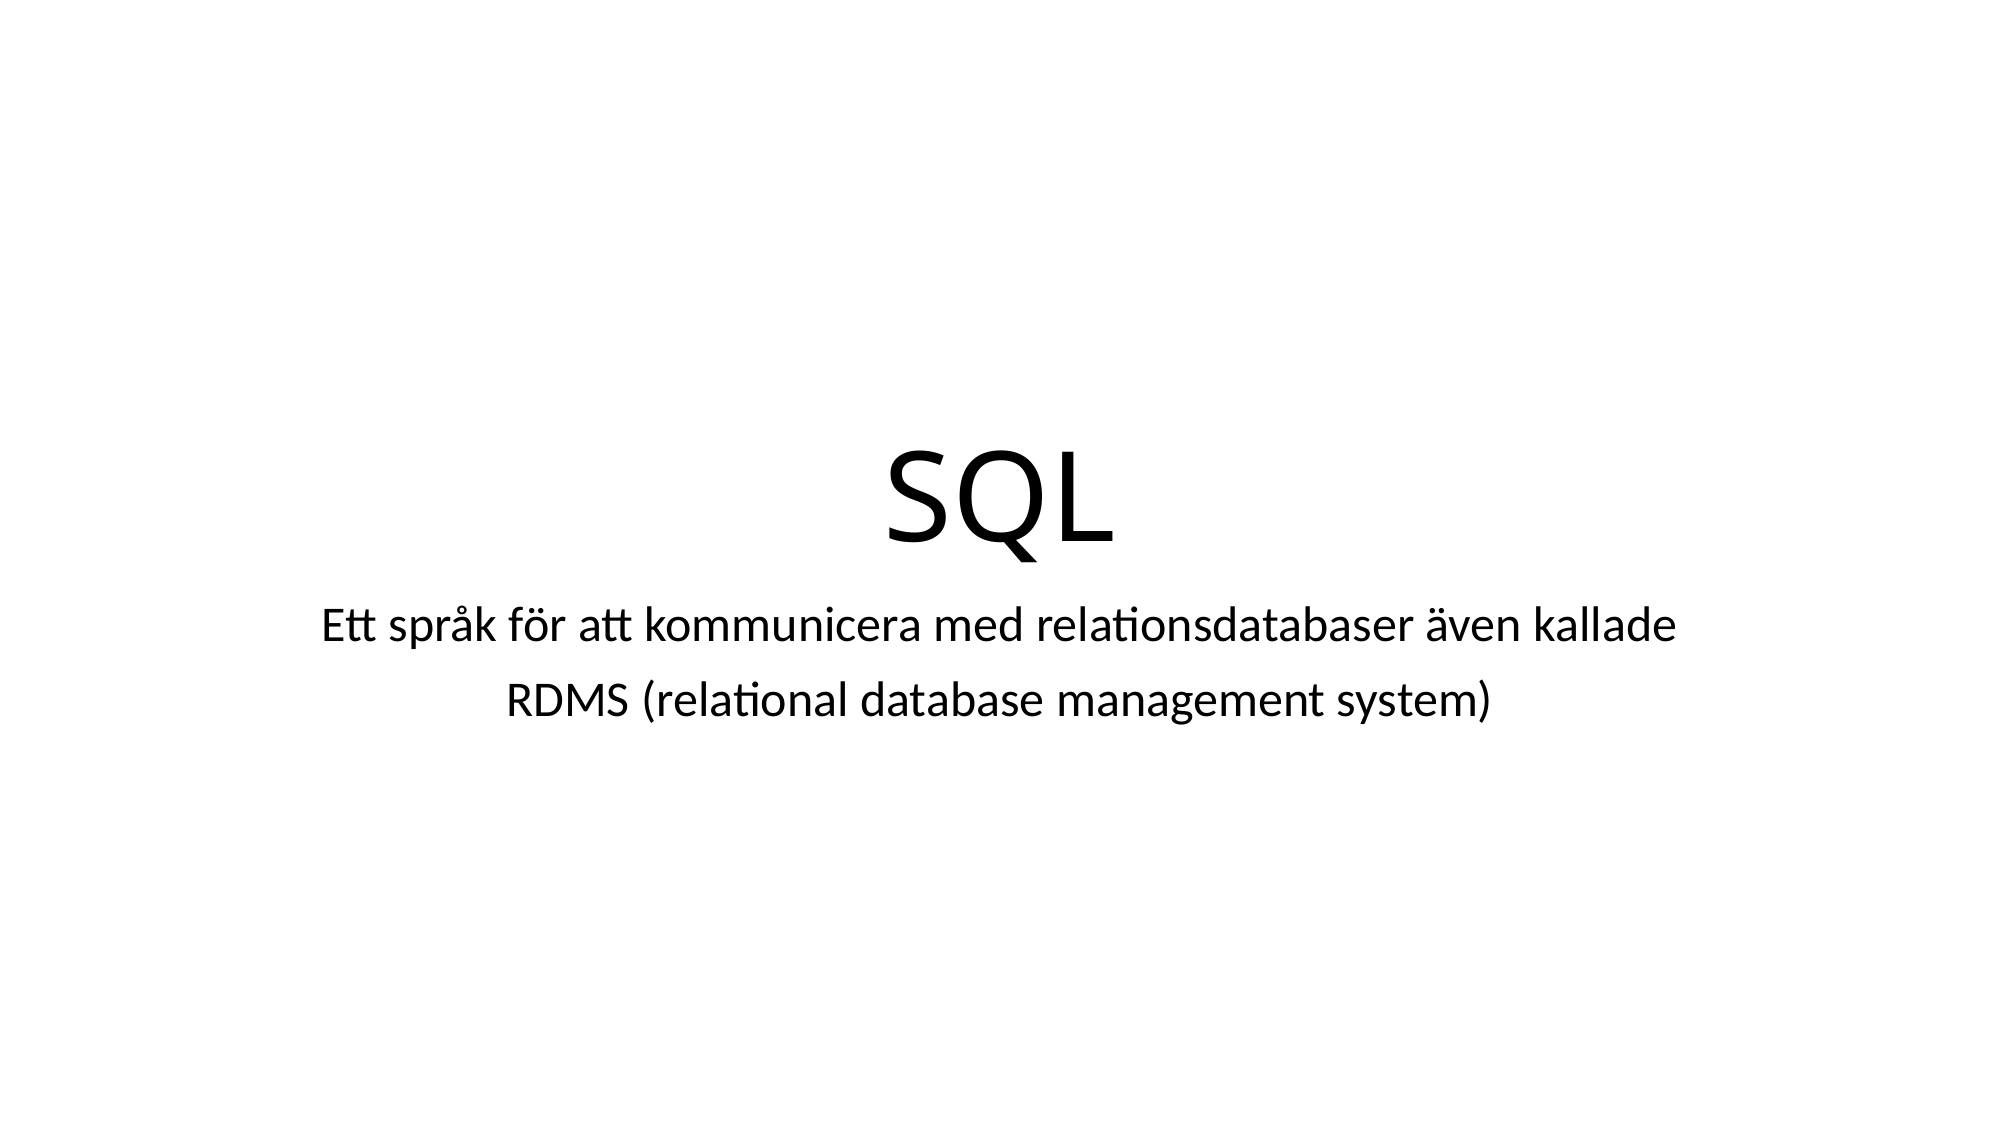

# SQL
Ett språk för att kommunicera med relationsdatabaser även kallade
RDMS (relational database management system)